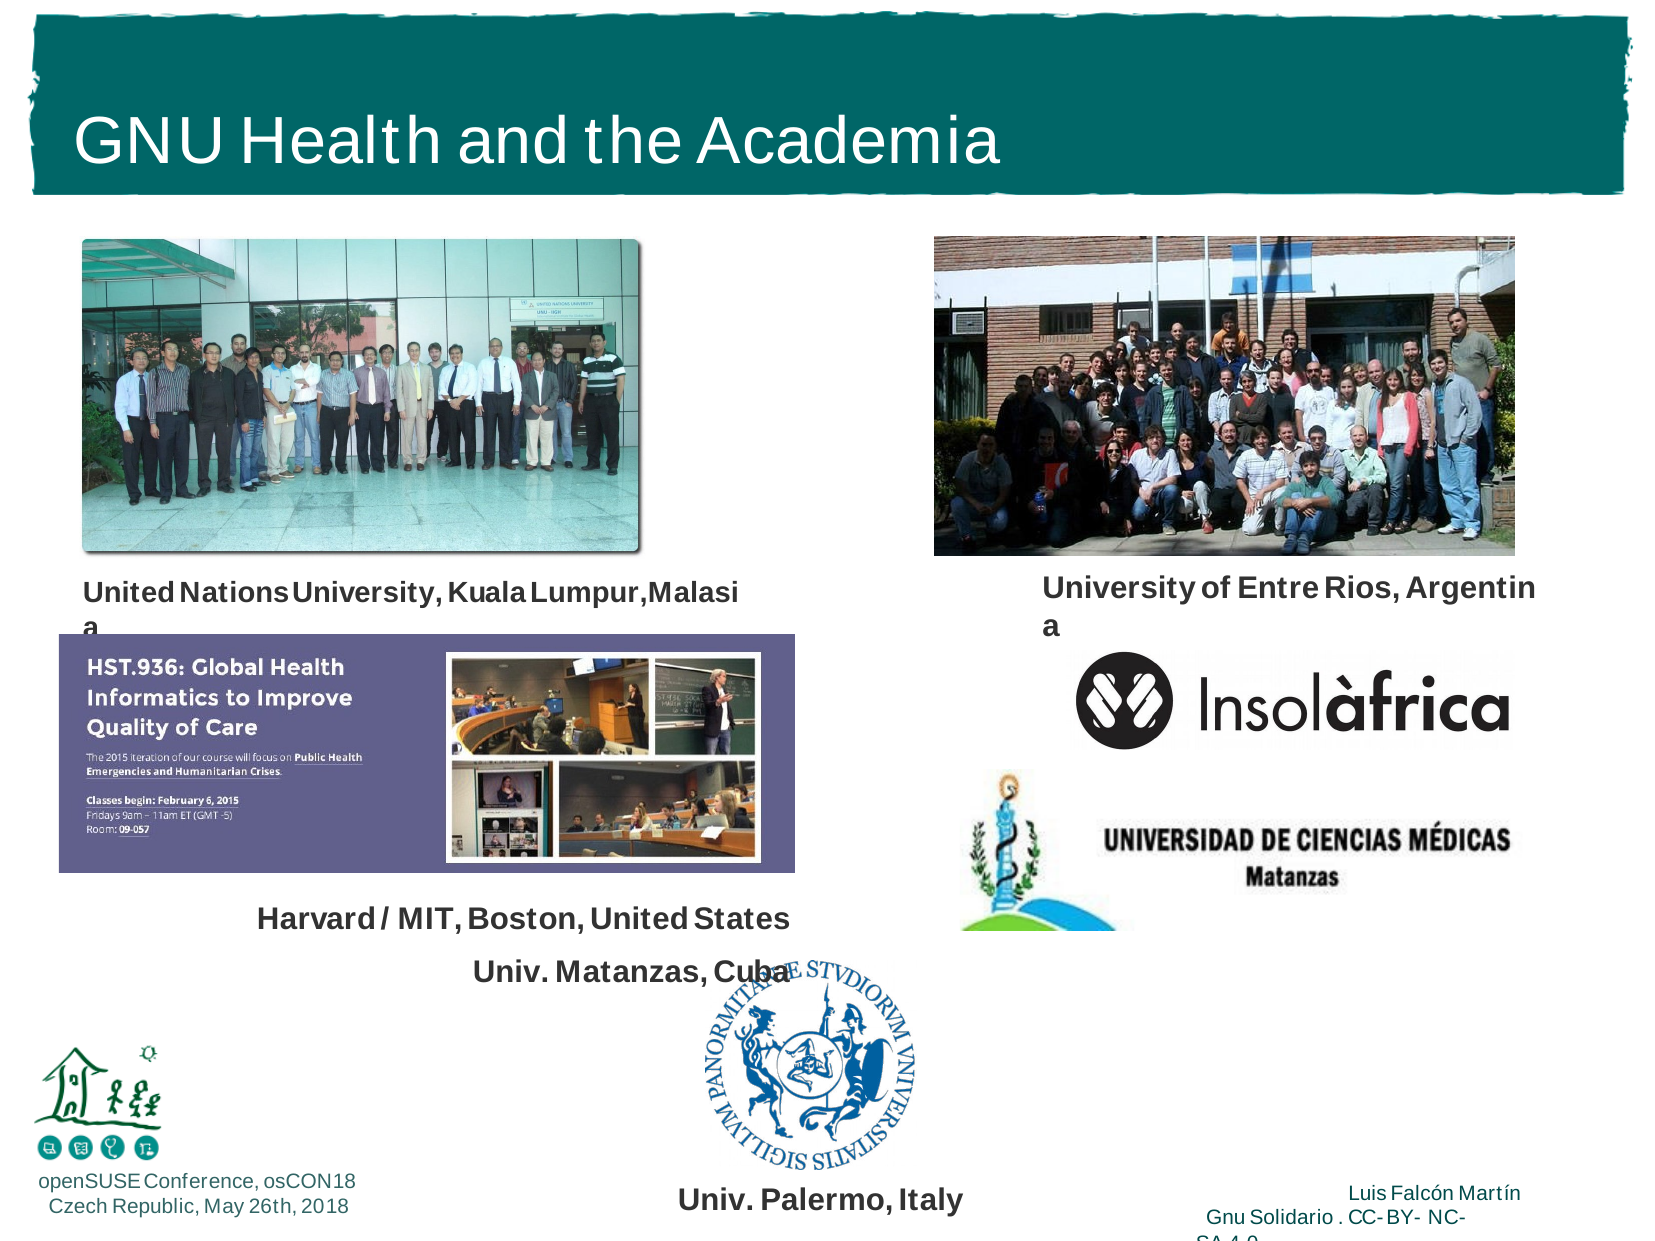

# GNUHealthandtheAcademia
UniversityofEntreRios,Argentina
UnitedNationsUniversity,KualaLumpur,Malasia
Harvard/MIT,Boston,UnitedStates
Univ.Matanzas,Cuba
openSUSEConference,osCON18 CzechRepublic,May26th,2018
Univ.Palermo,Italy
LuisFalcónMartín GnuSolidario.CC-BY-NC-SA4.0